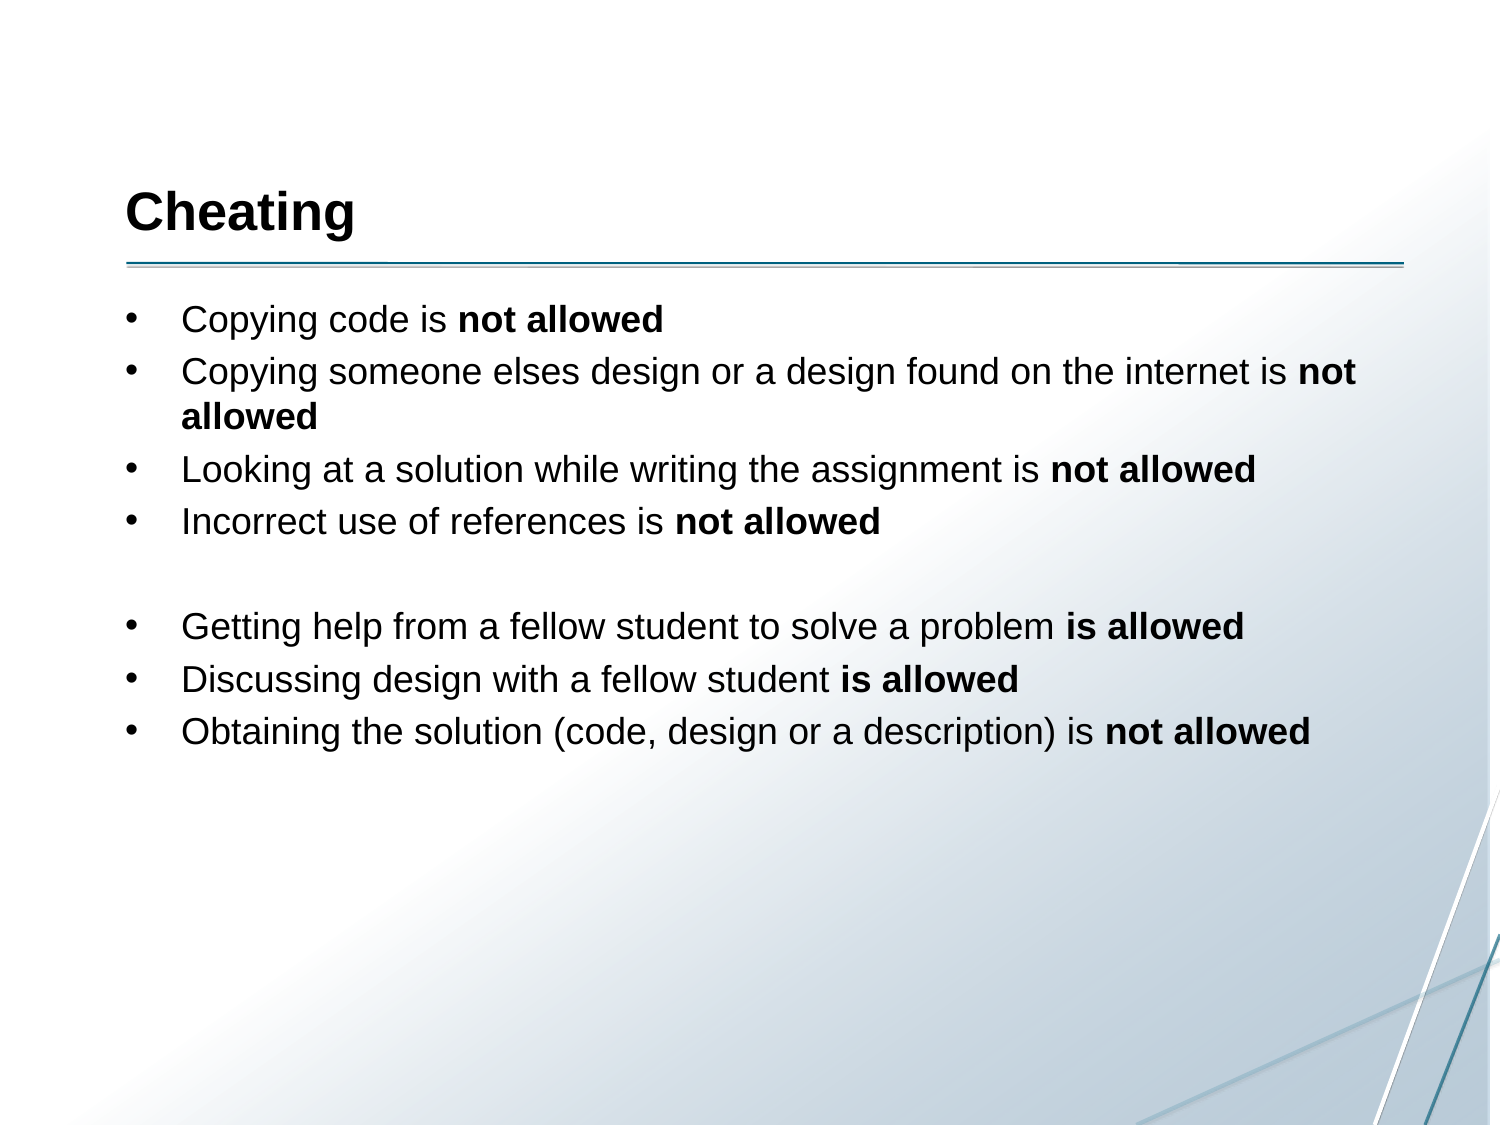

# Cheating
Copying code is not allowed
Copying someone elses design or a design found on the internet is not allowed
Looking at a solution while writing the assignment is not allowed
Incorrect use of references is not allowed
Getting help from a fellow student to solve a problem is allowed
Discussing design with a fellow student is allowed
Obtaining the solution (code, design or a description) is not allowed